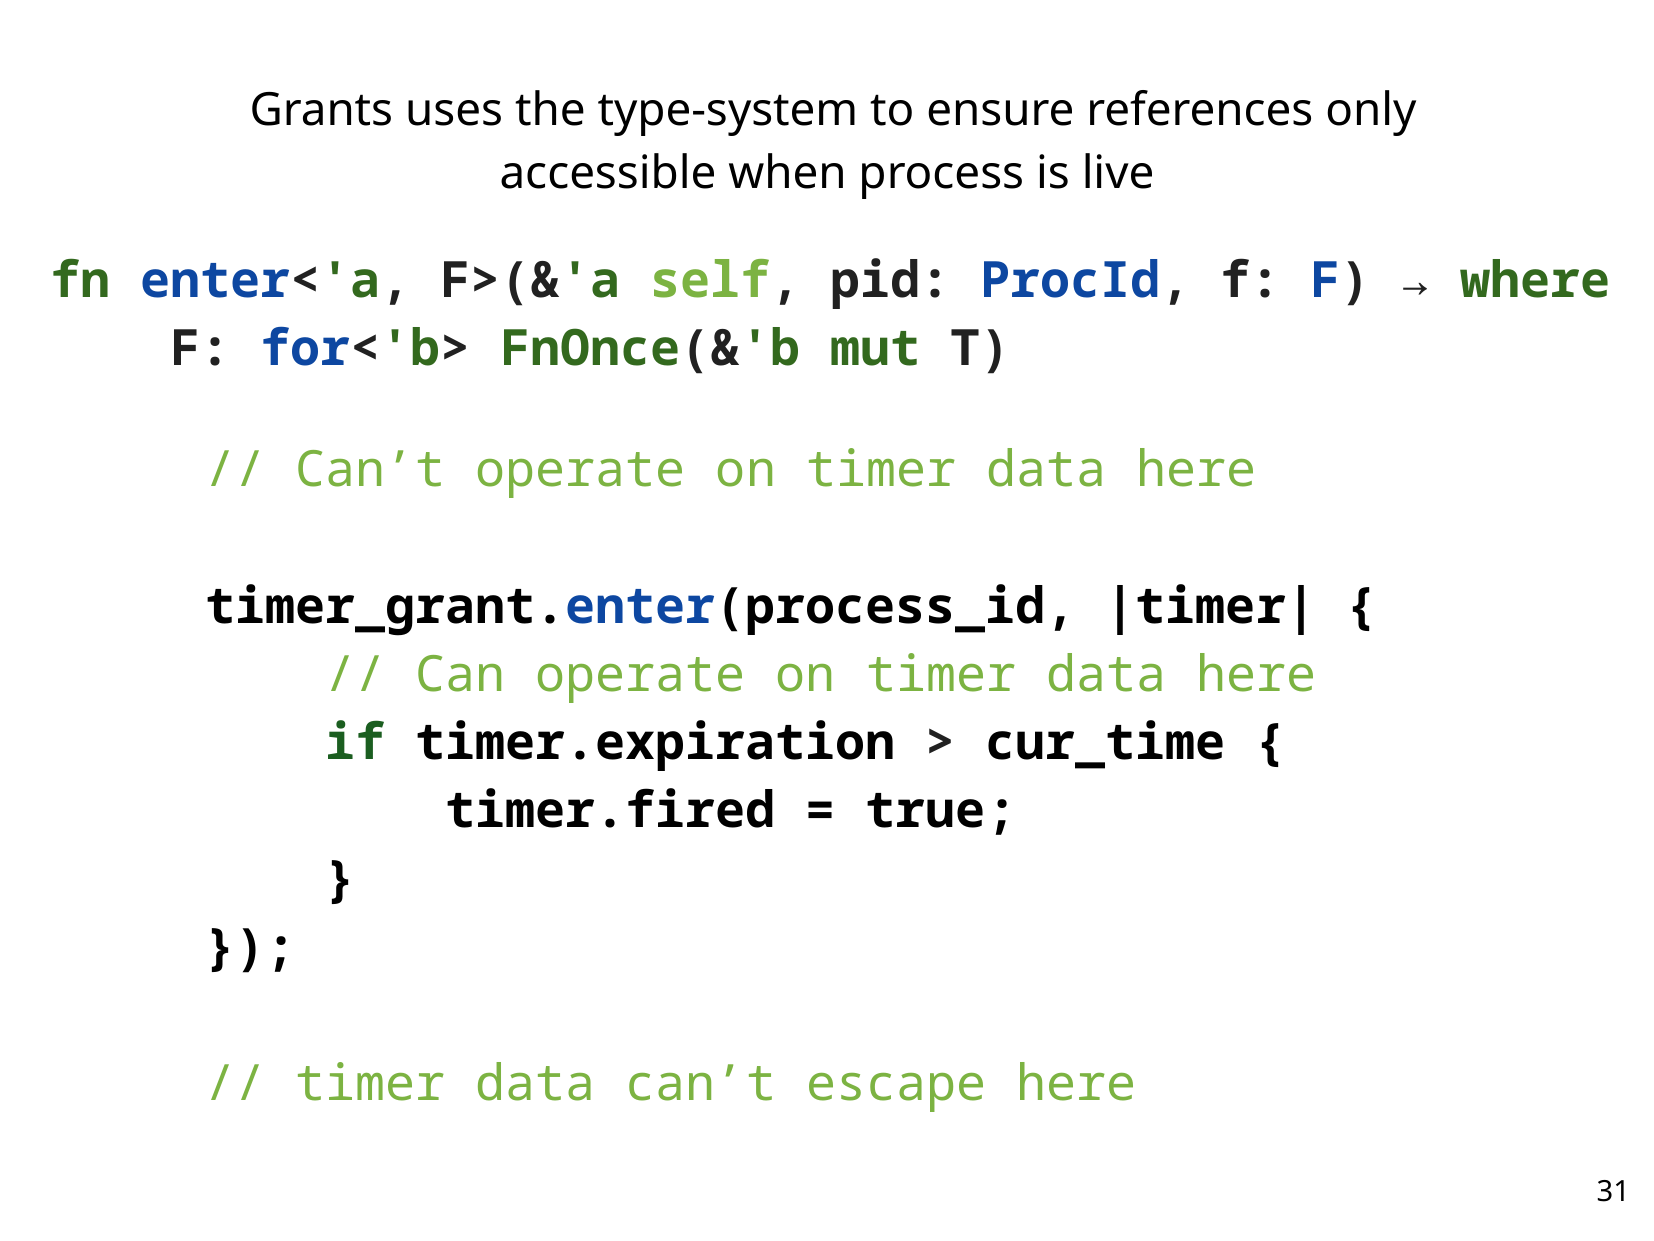

# Grants uses the type-system to ensure references only accessible when process is live
fn enter<'a, F>(&'a self, pid: ProcId, f: F) → where
 F: for<'b> FnOnce(&'b mut T)
// Can’t operate on timer data here
timer_grant.enter(process_id, |timer| {
 // Can operate on timer data here
 if timer.expiration > cur_time {
 timer.fired = true;
 }
});
// timer data can’t escape here
31